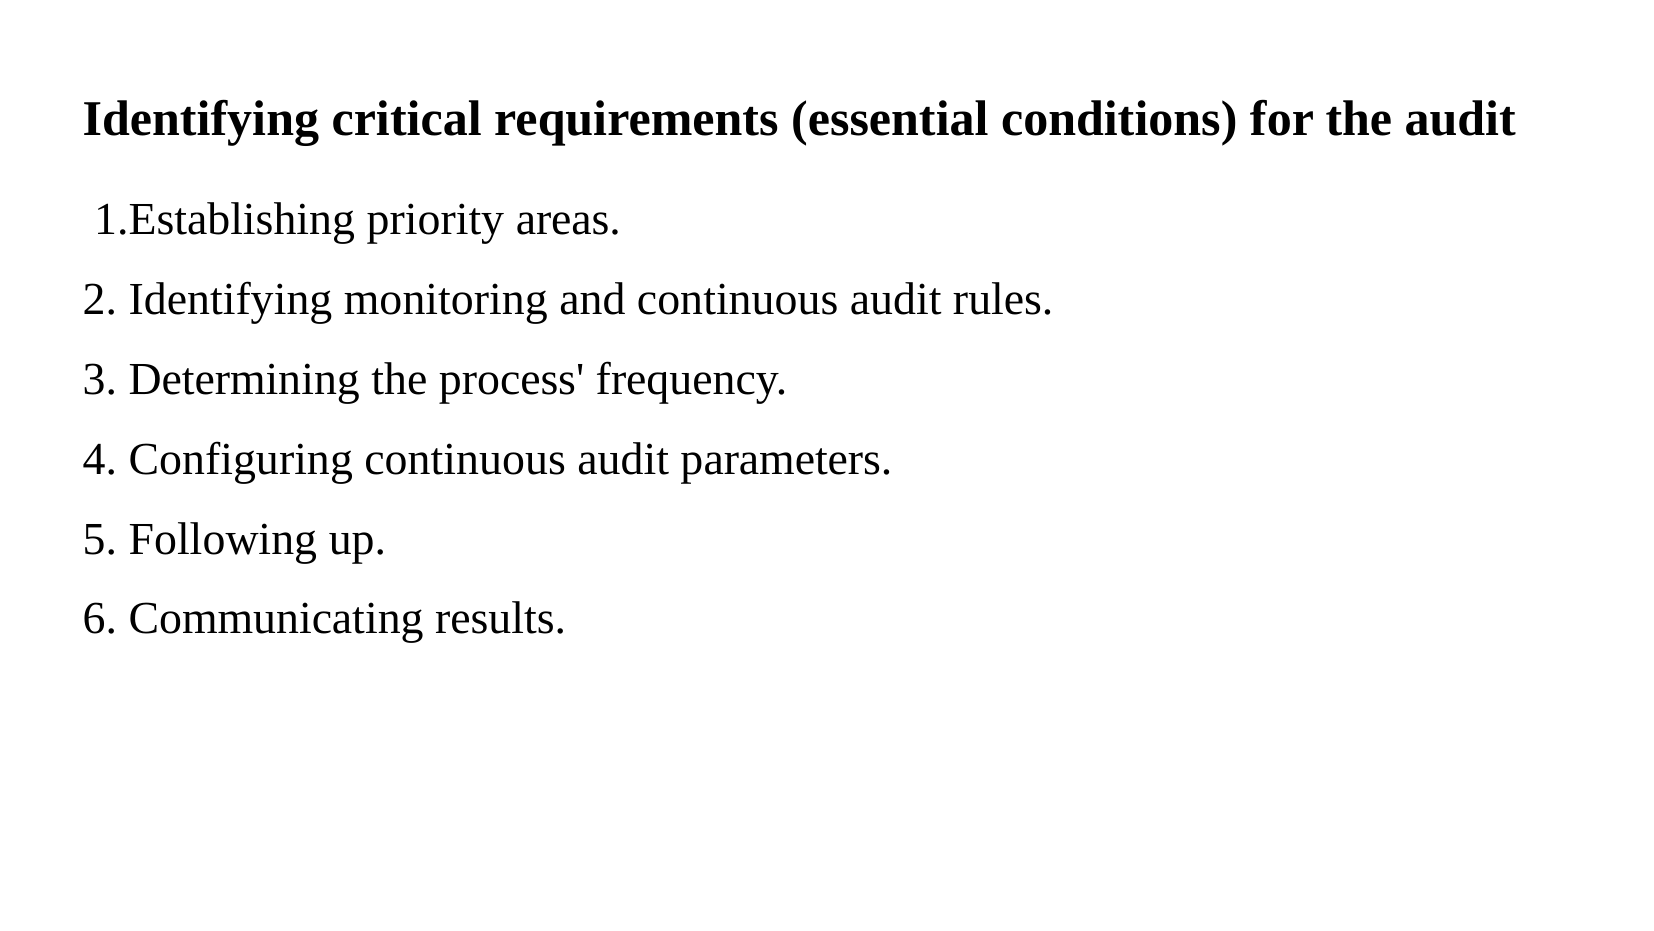

# Identifying critical requirements (essential conditions) for the audit
 1.Establishing priority areas.
2. Identifying monitoring and continuous audit rules.
3. Determining the process' frequency.
4. Configuring continuous audit parameters.
5. Following up.
6. Communicating results.